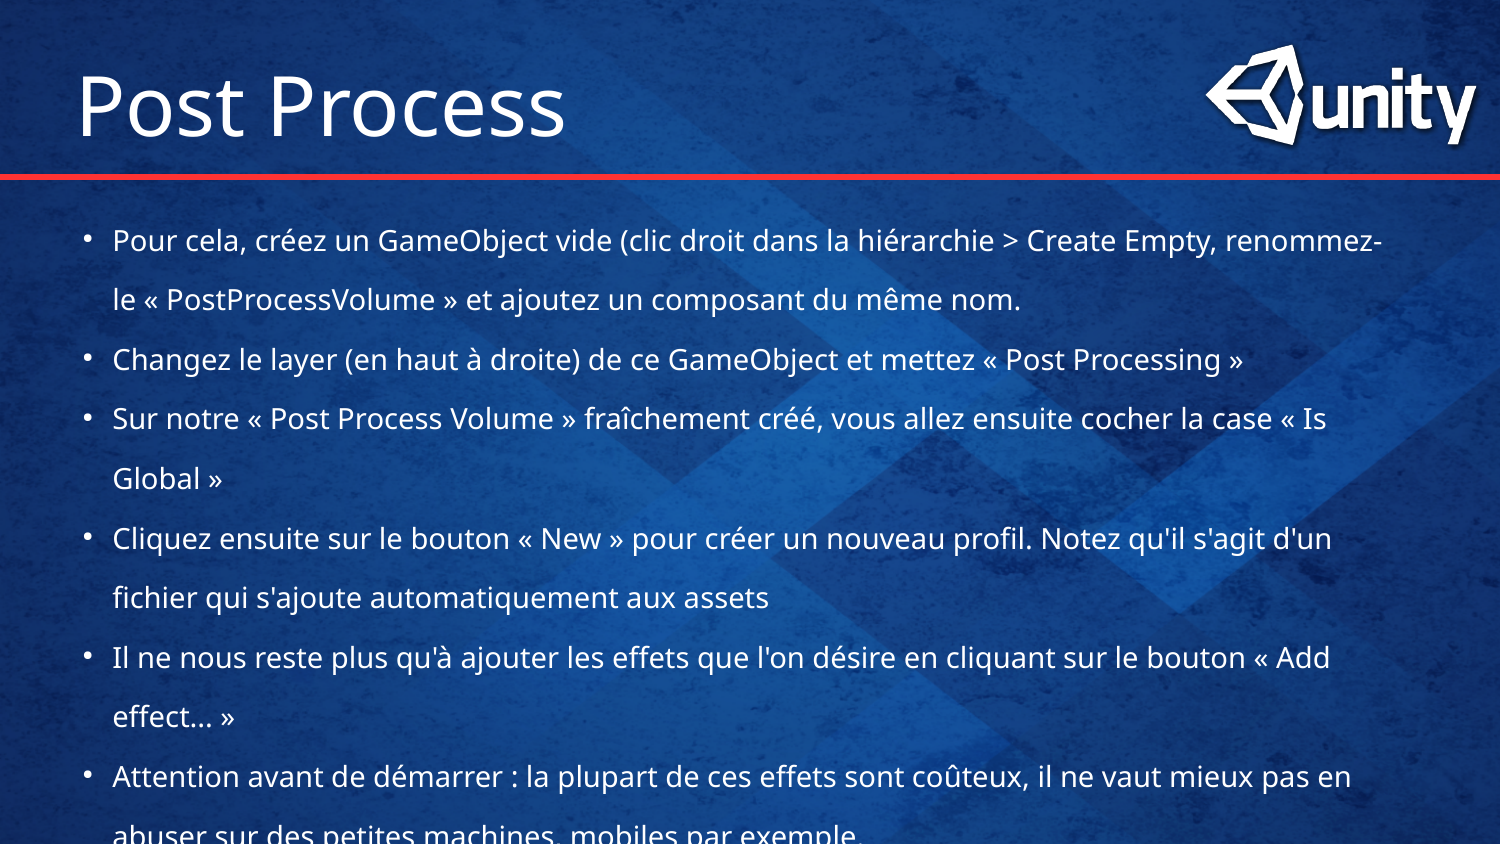

# Post Process
Pour cela, créez un GameObject vide (clic droit dans la hiérarchie > Create Empty, renommez-le « PostProcessVolume » et ajoutez un composant du même nom.
Changez le layer (en haut à droite) de ce GameObject et mettez « Post Processing »
Sur notre « Post Process Volume » fraîchement créé, vous allez ensuite cocher la case « Is Global »
Cliquez ensuite sur le bouton « New » pour créer un nouveau profil. Notez qu'il s'agit d'un fichier qui s'ajoute automatiquement aux assets
Il ne nous reste plus qu'à ajouter les effets que l'on désire en cliquant sur le bouton « Add effect... »
Attention avant de démarrer : la plupart de ces effets sont coûteux, il ne vaut mieux pas en abuser sur des petites machines, mobiles par exemple.